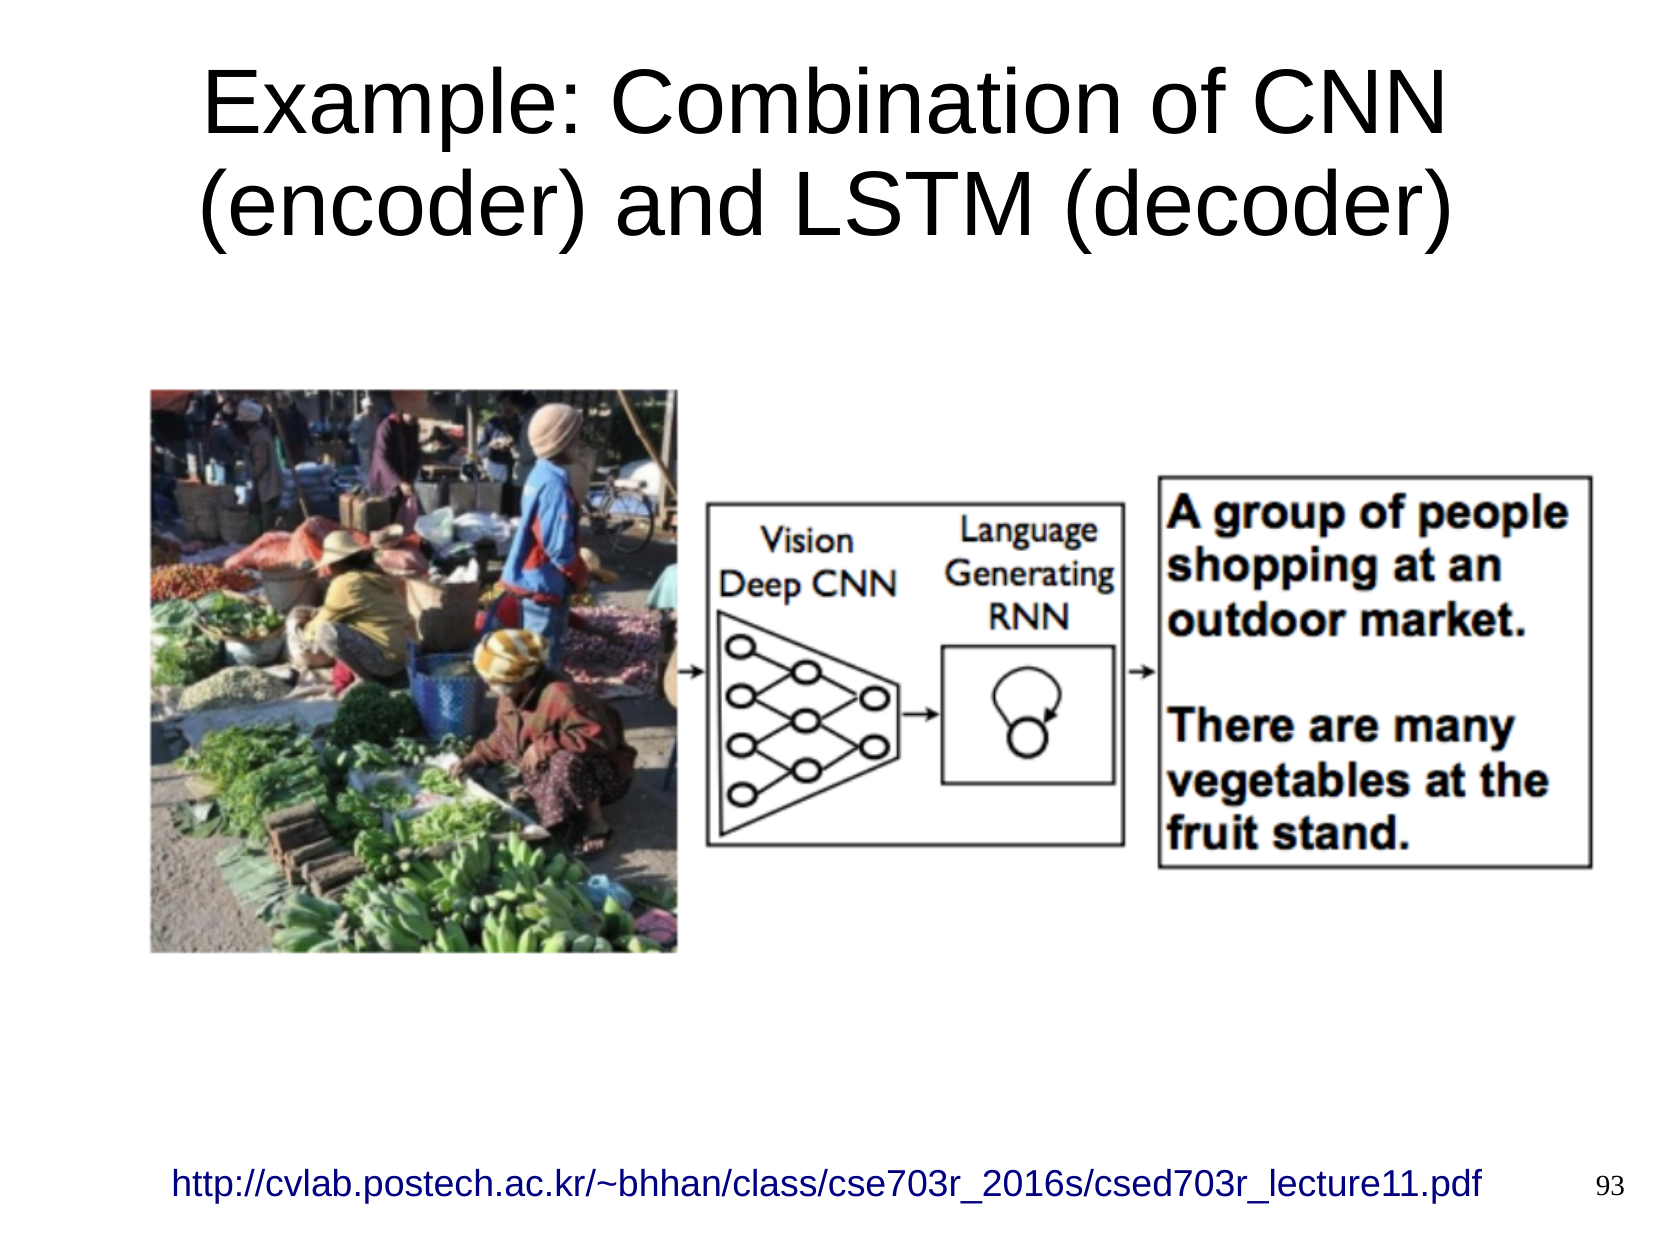

# Example: Combination of CNN (encoder) and LSTM (decoder)
http://cvlab.postech.ac.kr/~bhhan/class/cse703r_2016s/csed703r_lecture11.pdf
93